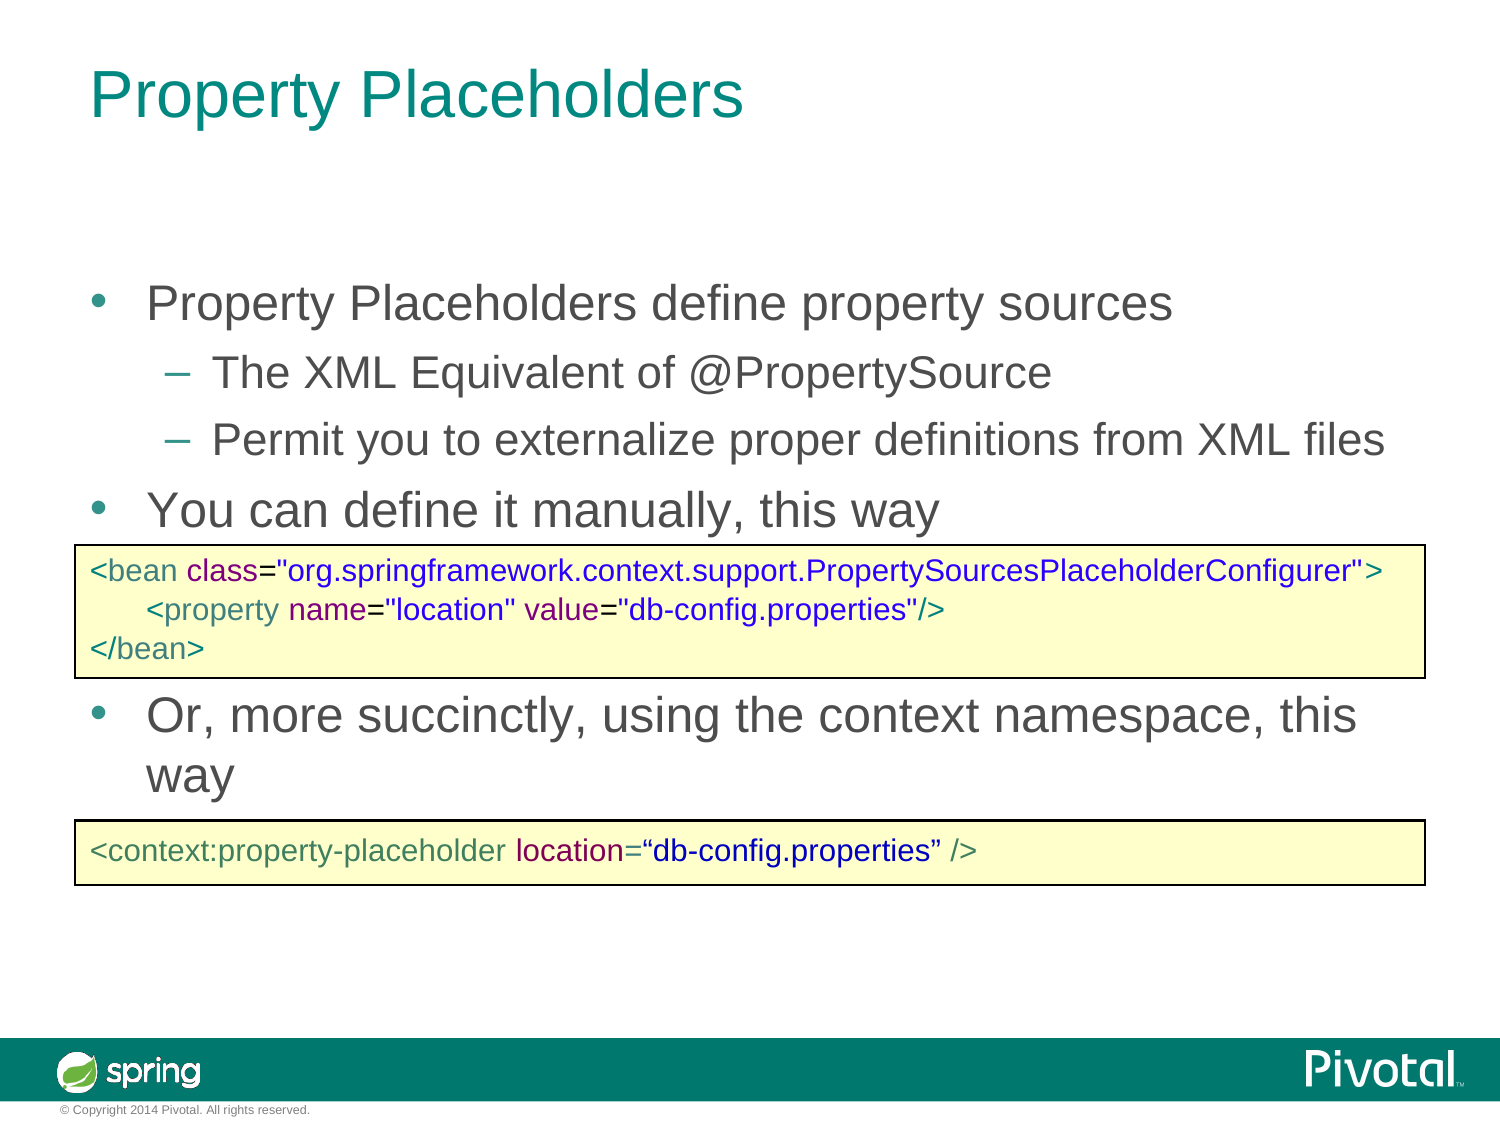

# Property Placeholders
Property Placeholders define property sources
The XML Equivalent of @PropertySource
Permit you to externalize proper definitions from XML files
You can define it manually, this way
Or, more succinctly, using the context namespace, this way
<bean class="org.springframework.context.support.PropertySourcesPlaceholderConfigurer">
	<property name="location" value="db-config.properties"/>
</bean>
<context:property-placeholder location=“db-config.properties” />